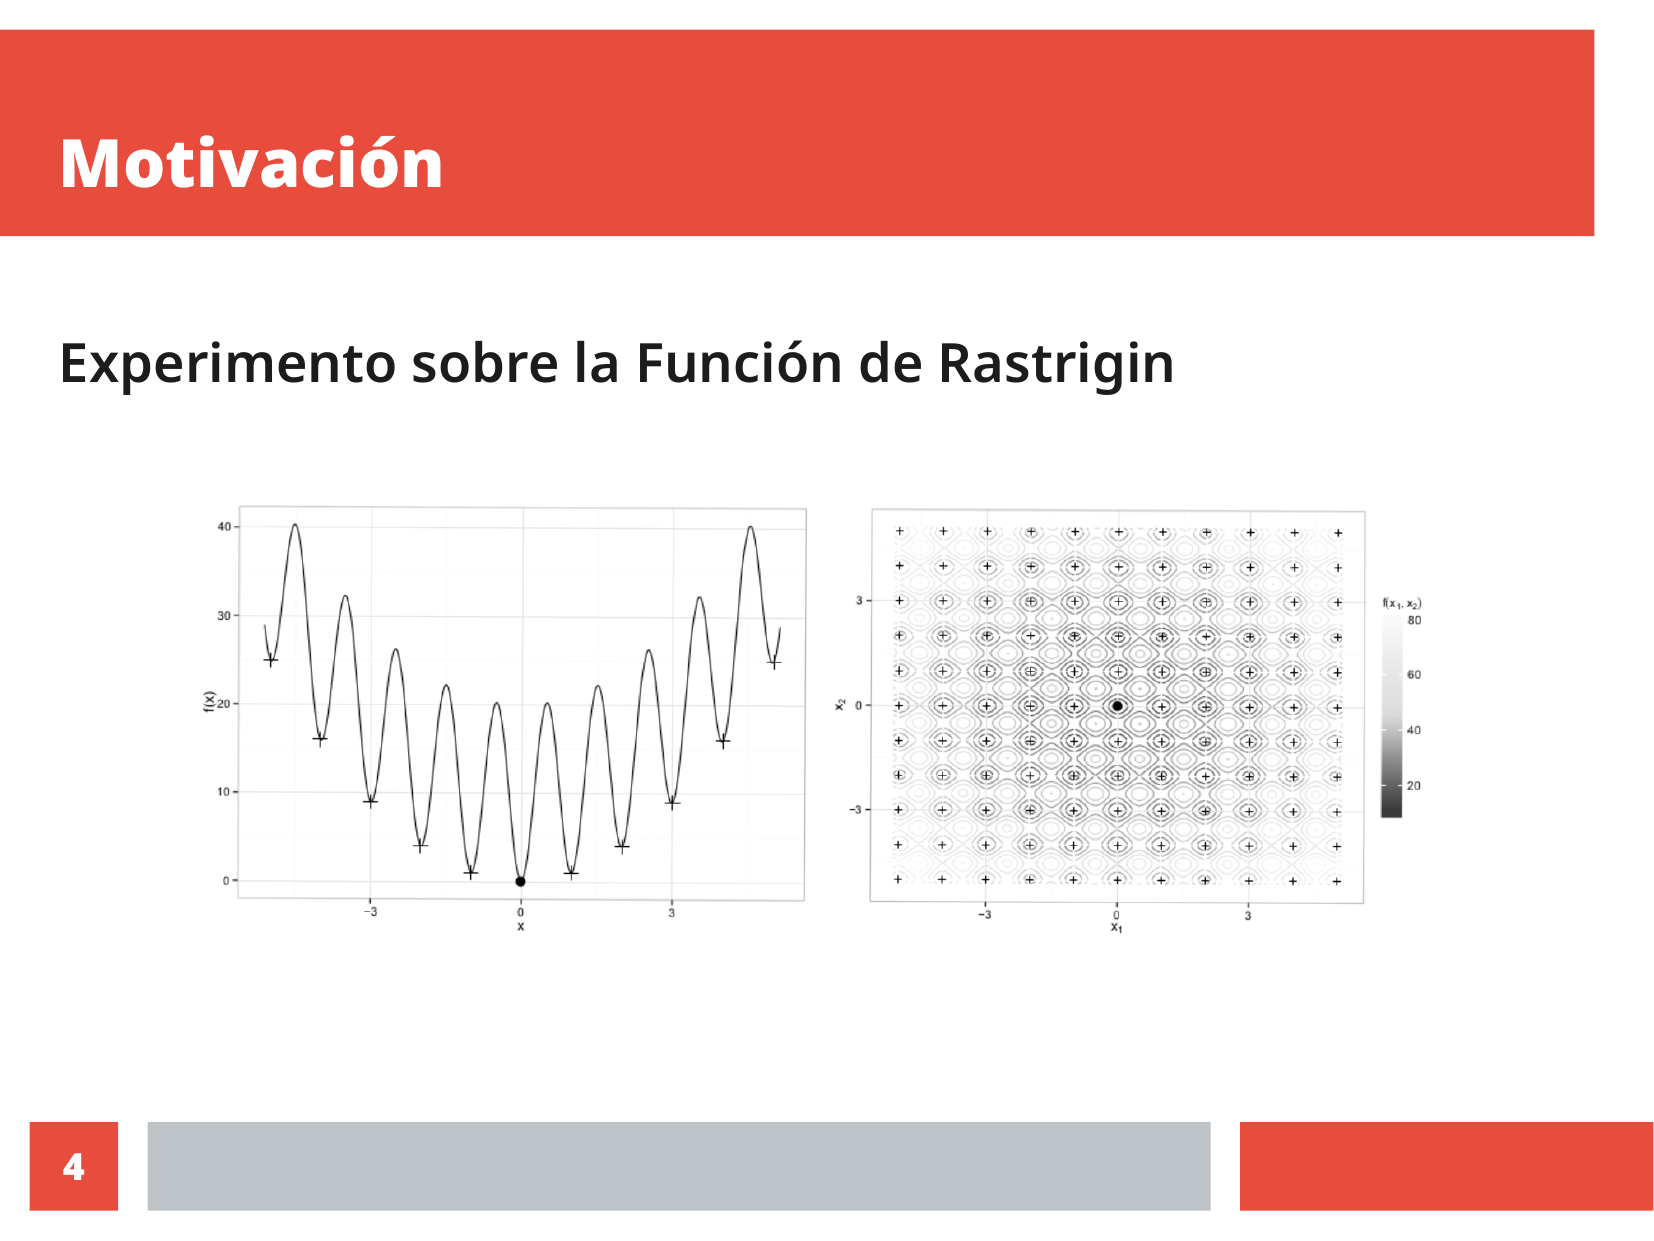

# Motivación
Experimento sobre la Función de Rastrigin
4